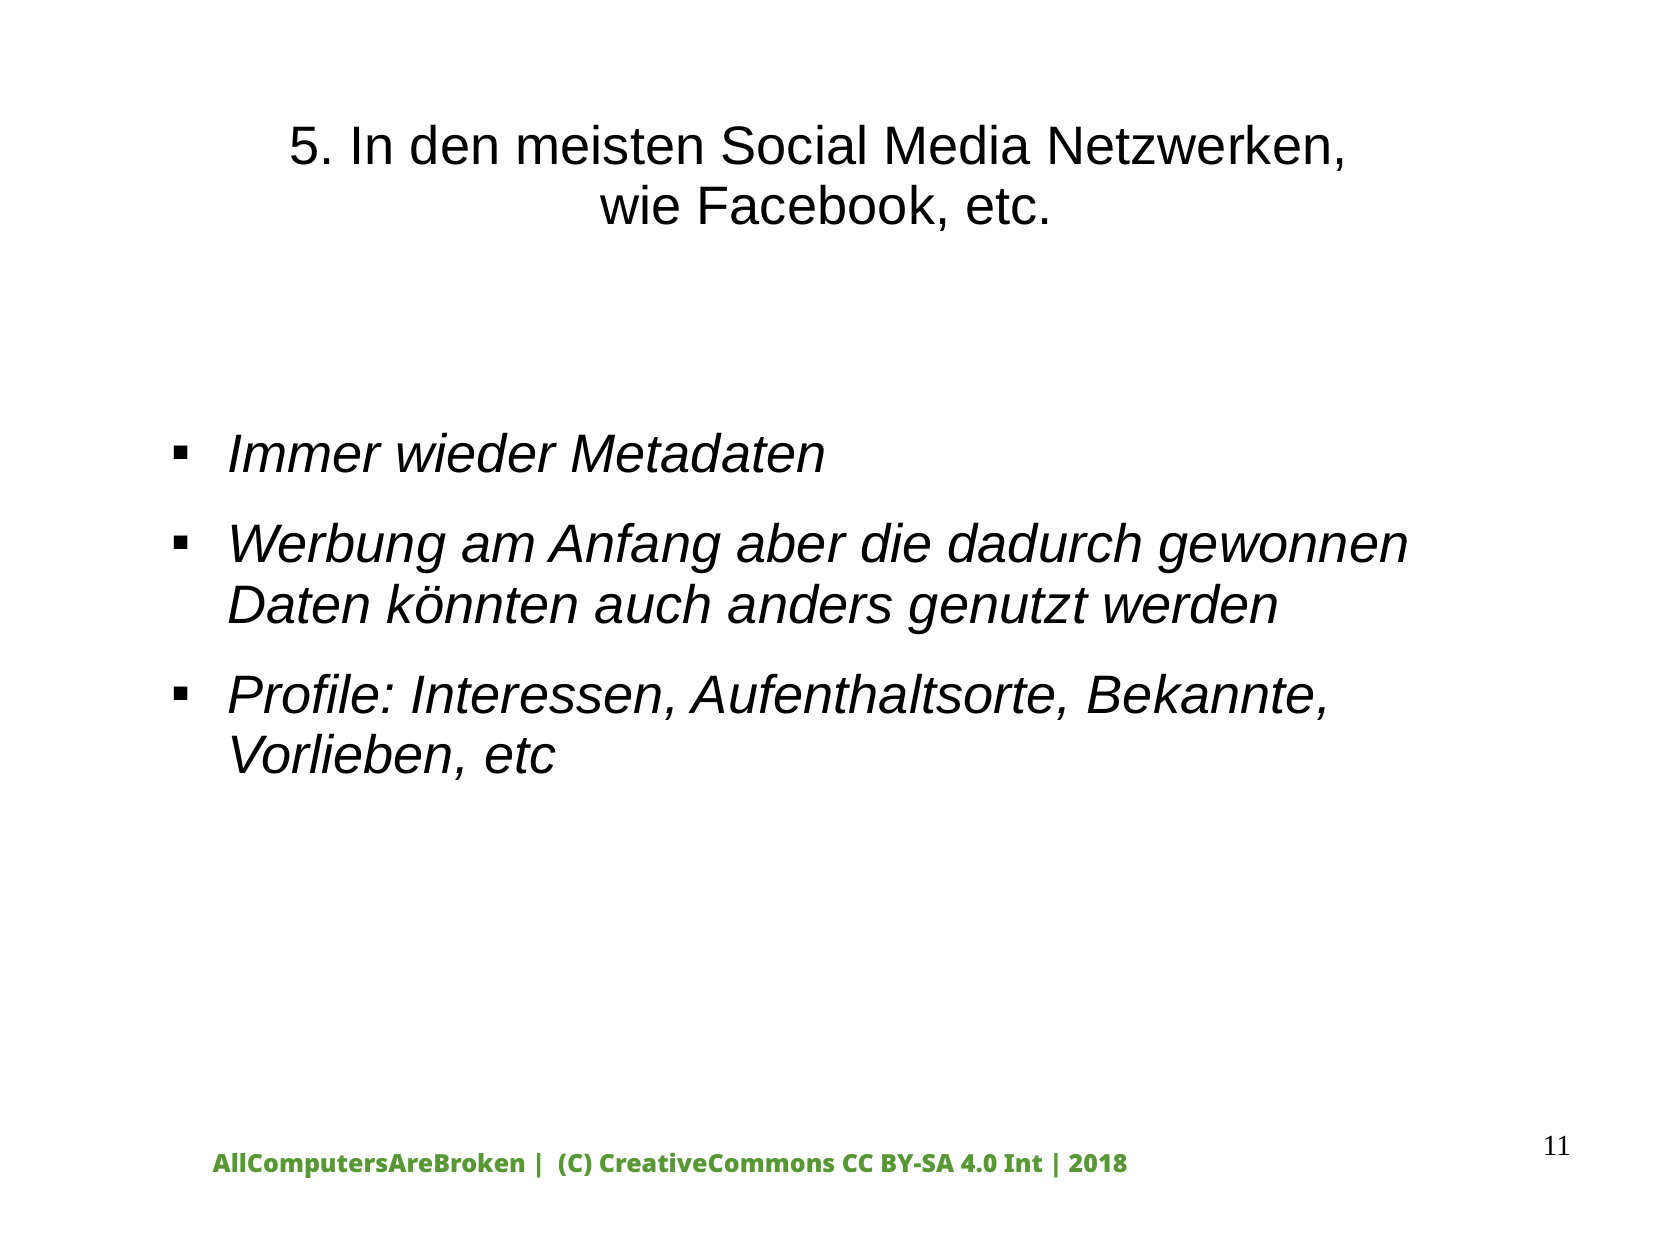

# 5. In den meisten Social Media Netzwerken, wie Facebook, etc.
Immer wieder Metadaten
Werbung am Anfang aber die dadurch gewonnen Daten könnten auch anders genutzt werden
Profile: Interessen, Aufenthaltsorte, Bekannte, Vorlieben, etc
11
AllComputersAreBroken | benlason | (c) Creative Commons CC By-SA 4.0 Int